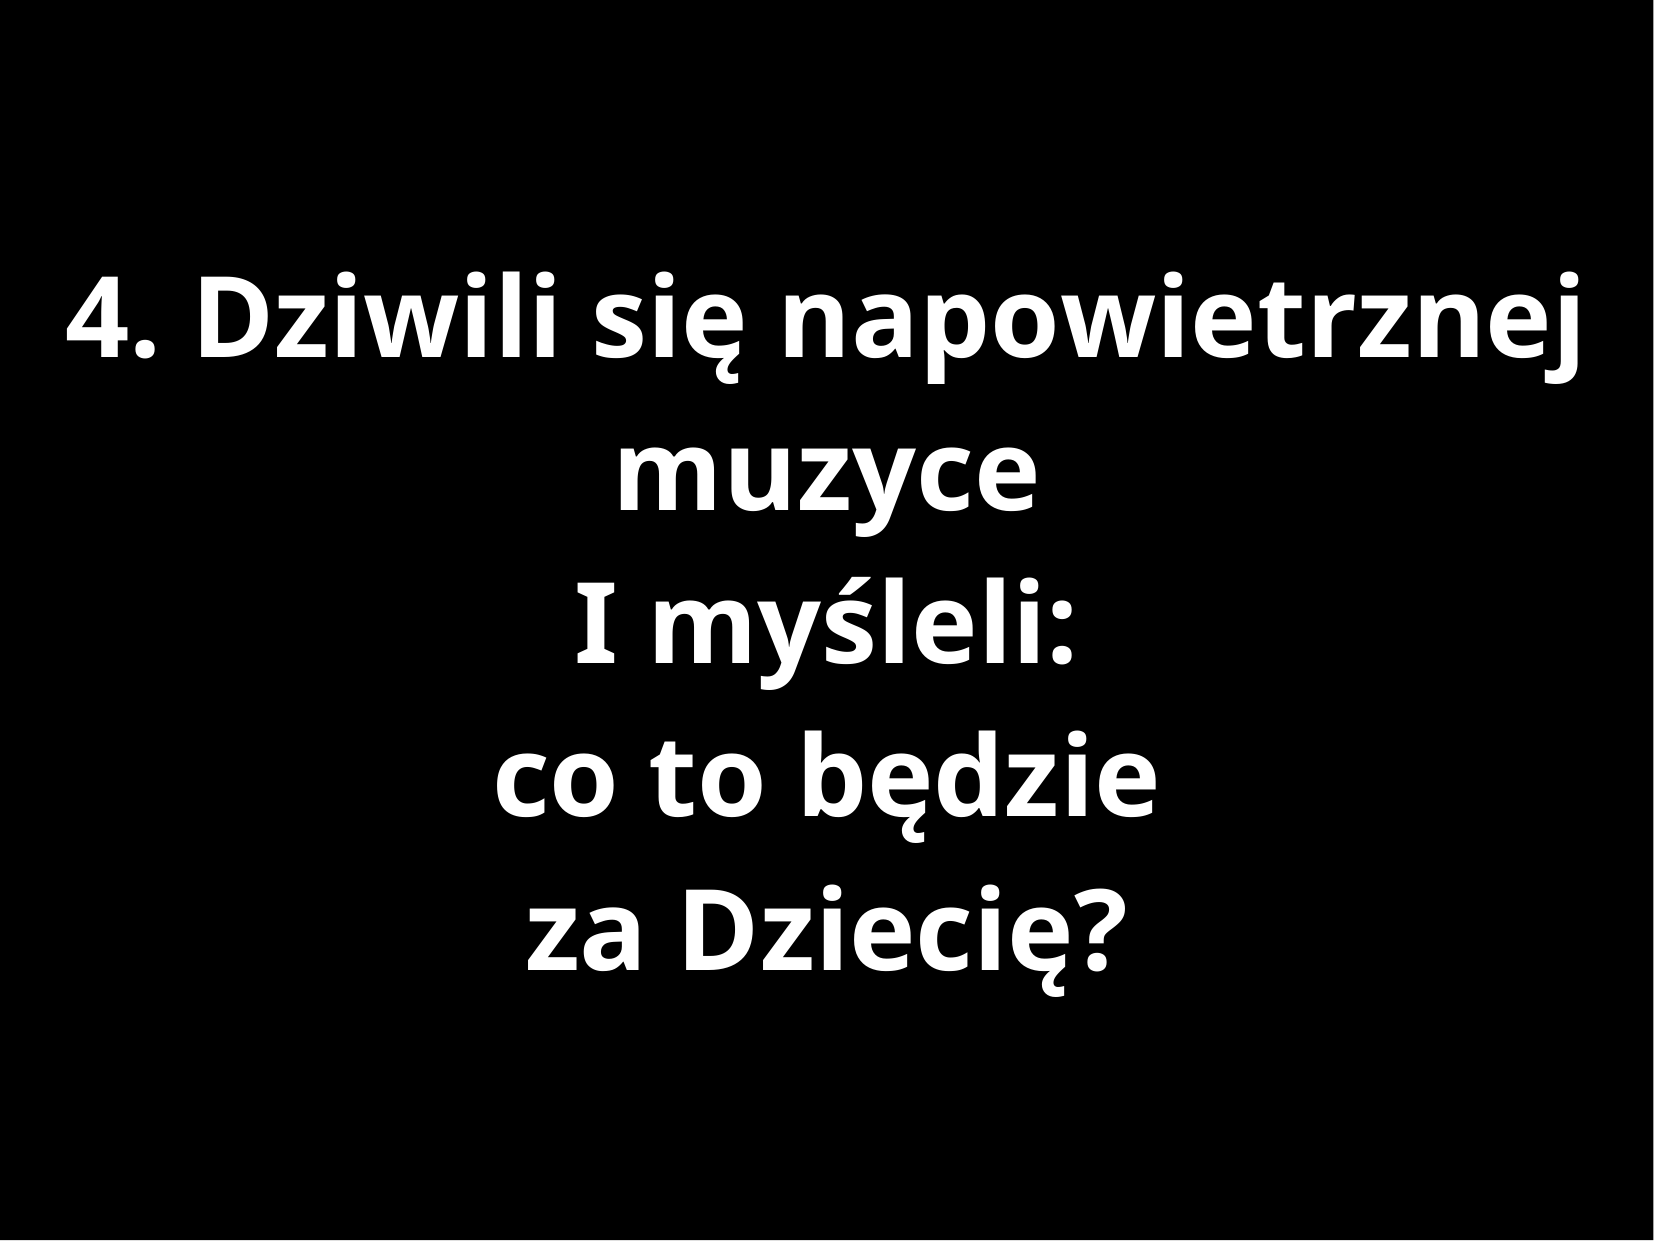

# 4. Dziwili się napowietrznej muzyce I myśleli: co to będzie za Dziecię?